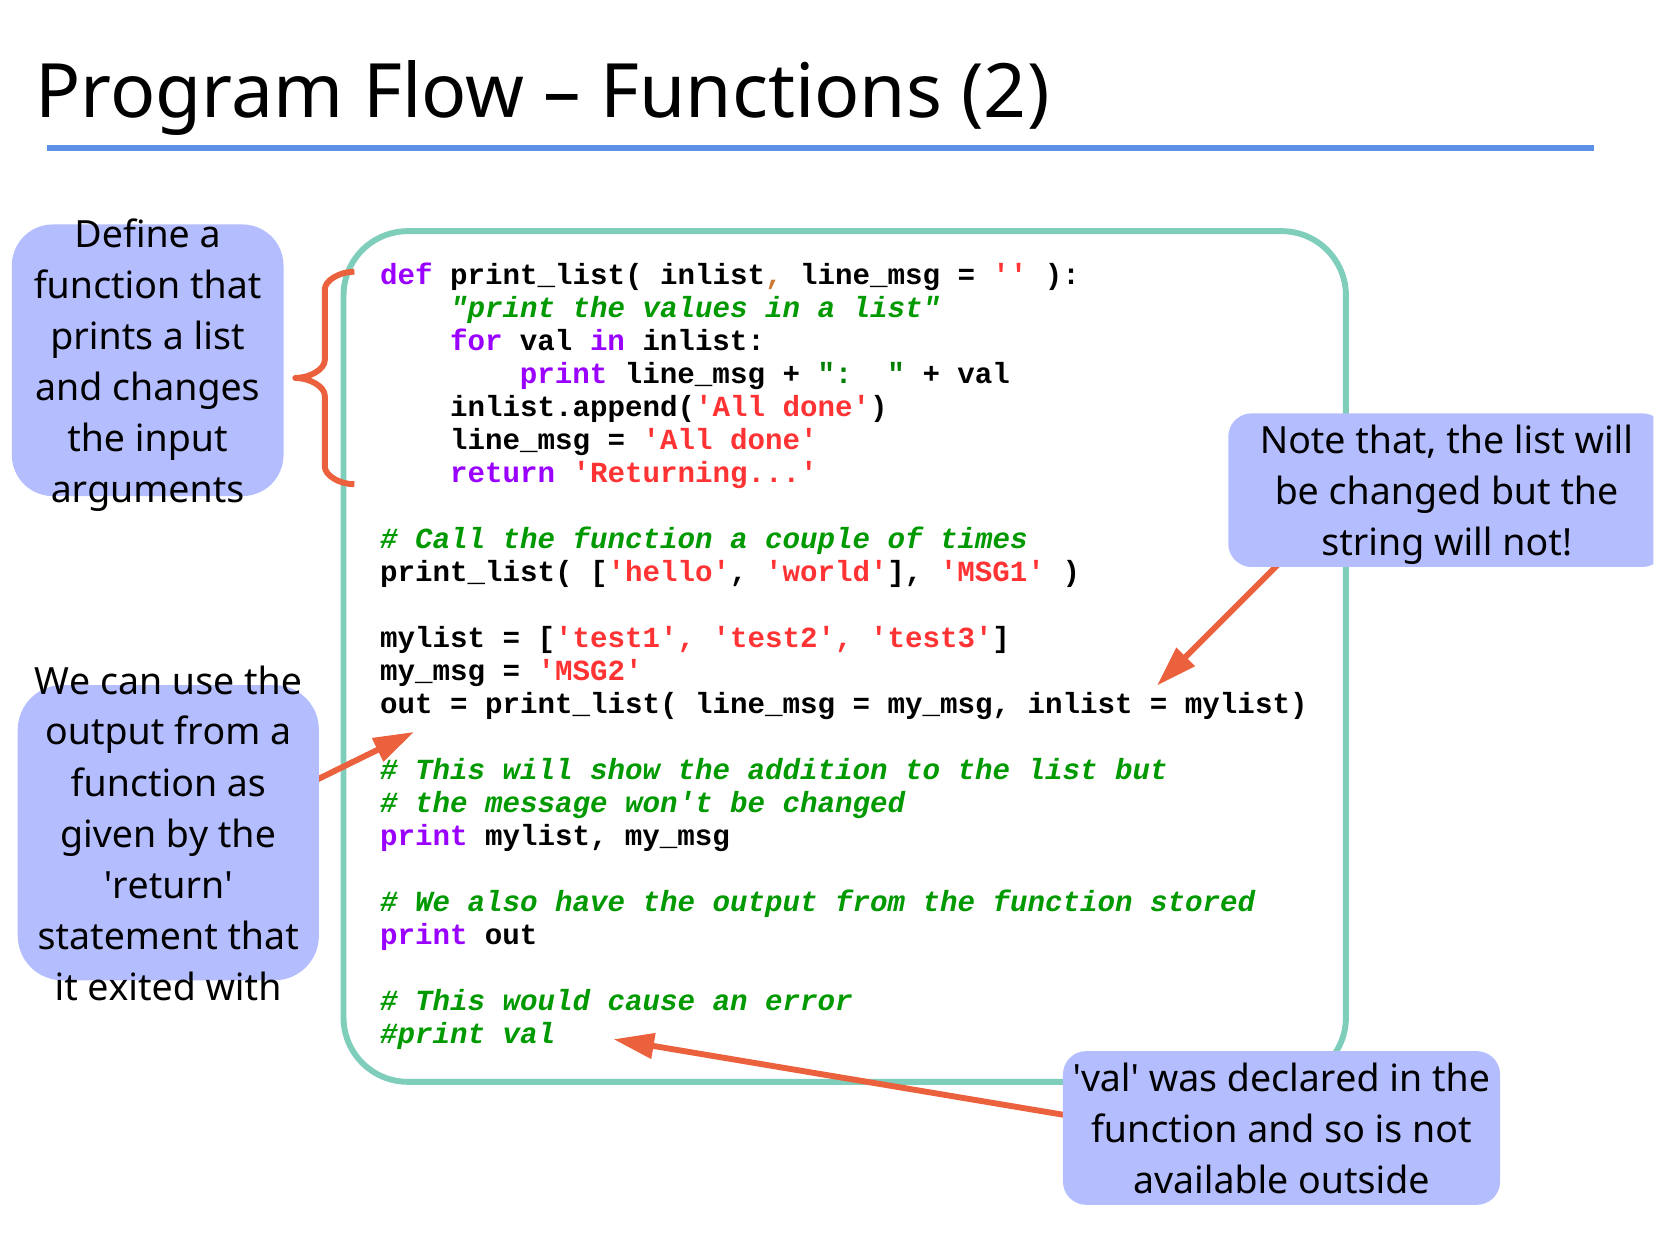

# Program Flow – Functions (2)
Define a function that prints a list and changes the input arguments
def print_list( inlist, line_msg = '' ):
 "print the values in a list"
 for val in inlist:
 print line_msg + ": " + val
 inlist.append('All done')
 line_msg = 'All done'
 return 'Returning...'
# Call the function a couple of times
print_list( ['hello', 'world'], 'MSG1' )
mylist = ['test1', 'test2', 'test3']
my_msg = 'MSG2'
out = print_list( line_msg = my_msg, inlist = mylist)
# This will show the addition to the list but
# the message won't be changed
print mylist, my_msg
# We also have the output from the function stored
print out
# This would cause an error
#print val
Note that, the list will be changed but the string will not!
We can use the output from a function as given by the 'return' statement that it exited with
'val' was declared in the function and so is not available outside